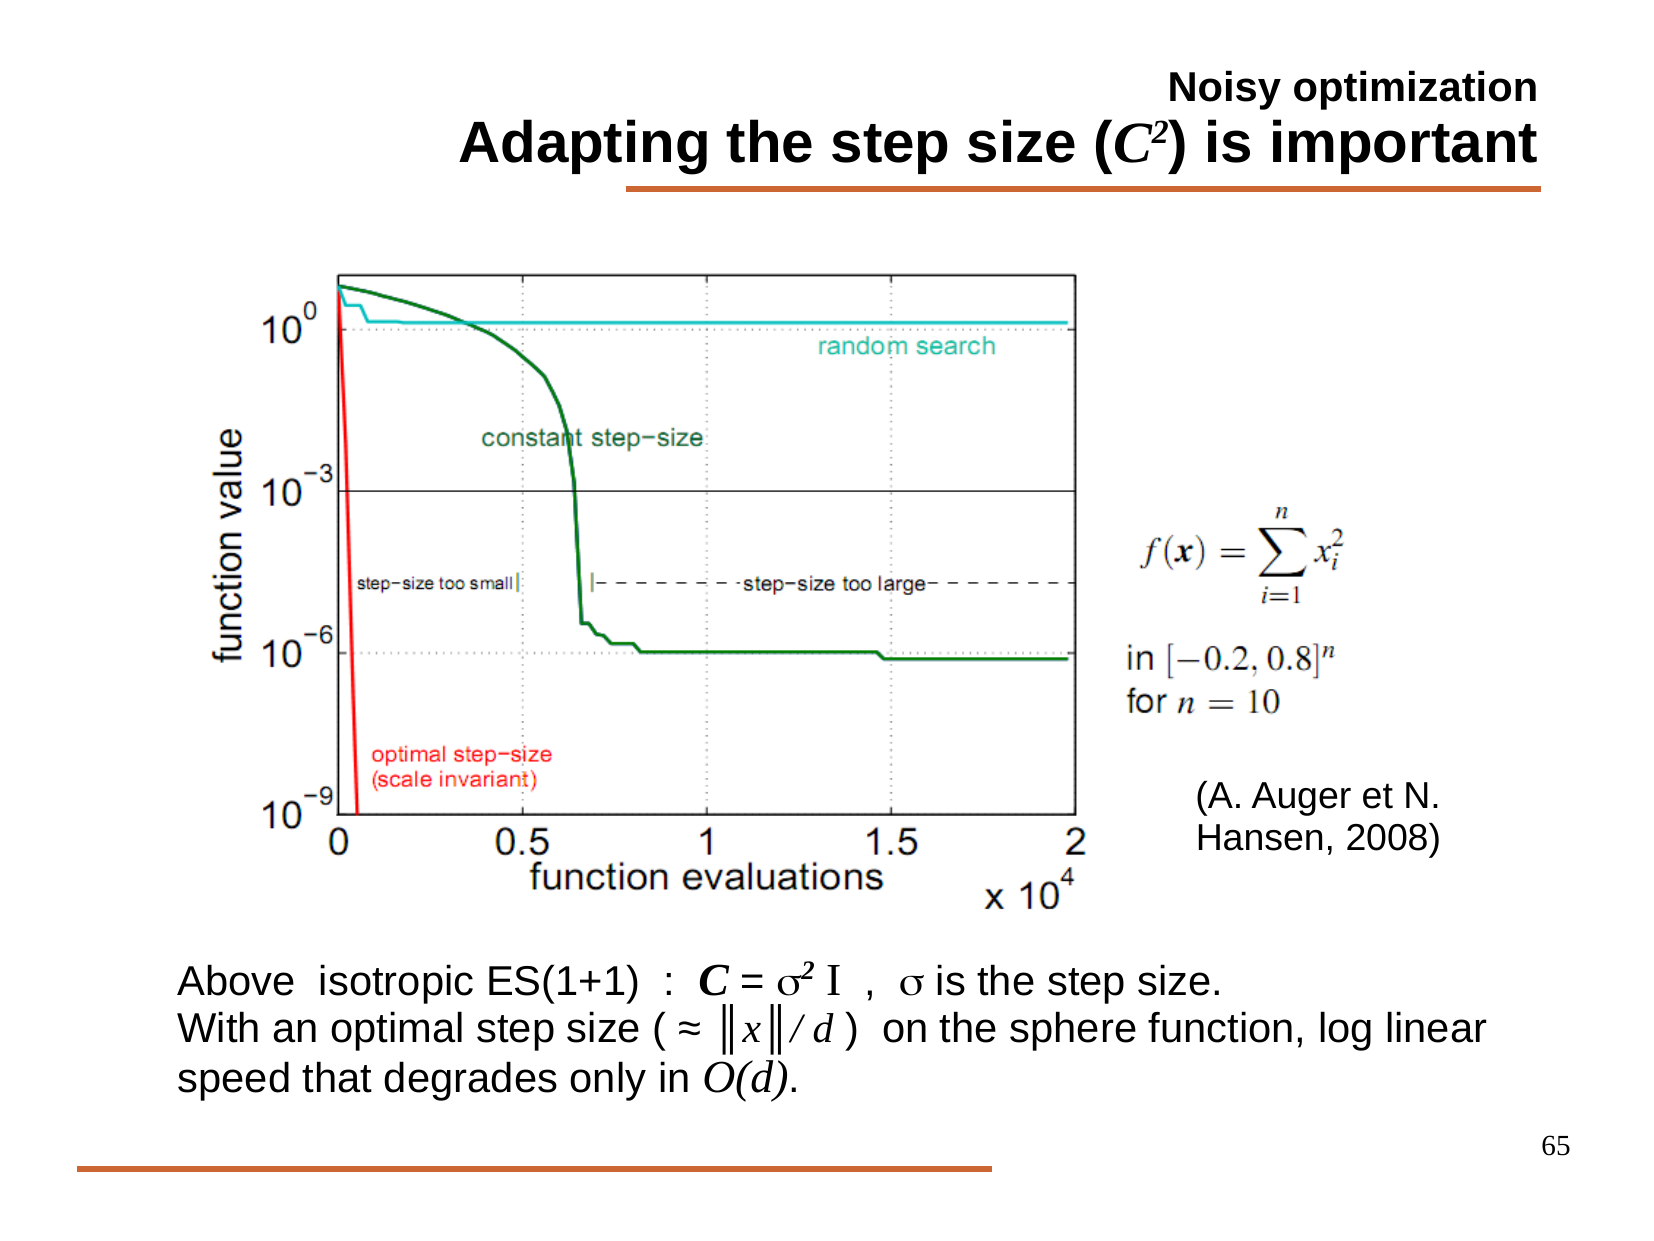

Noisy optimization
Adapting the step size (C2) is important
(A. Auger et N. Hansen, 2008)
Above isotropic ES(1+1) : C = s2 I , s is the step size.
With an optimal step size ( ≈ ║x║/ d ) on the sphere function, log linear speed that degrades only in O(d).
65